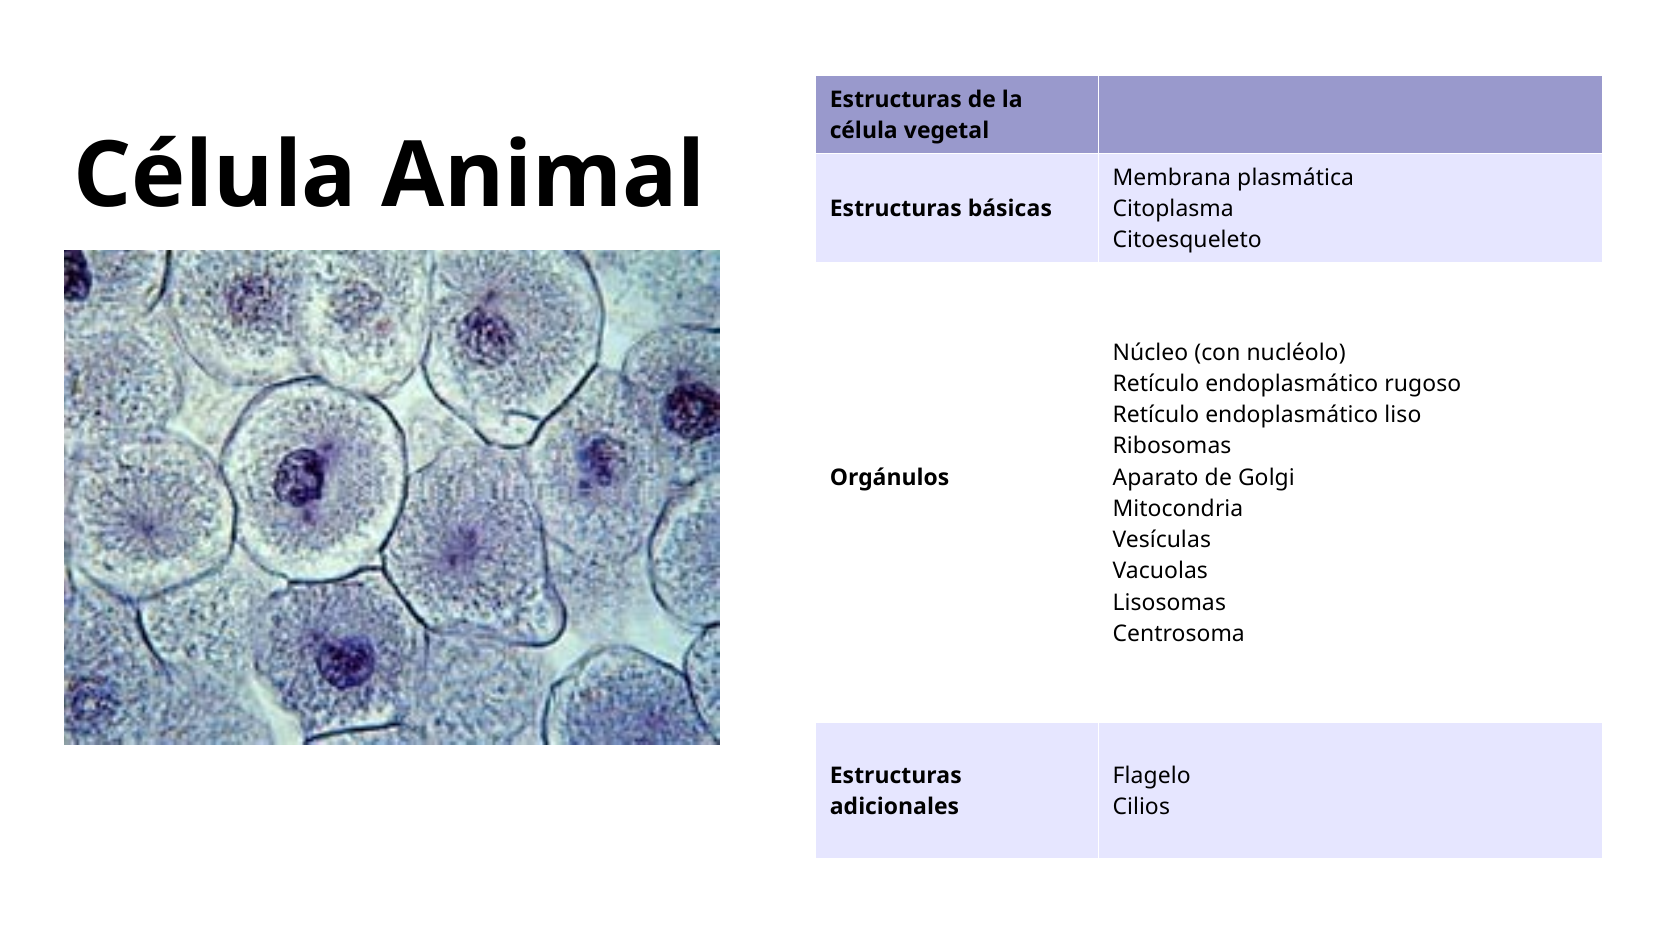

| Estructuras de la célula vegetal | |
| --- | --- |
| Estructuras básicas | Membrana plasmática Citoplasma Citoesqueleto |
| Orgánulos | Núcleo (con nucléolo) Retículo endoplasmático rugoso Retículo endoplasmático liso Ribosomas Aparato de Golgi Mitocondria Vesículas Vacuolas Lisosomas Centrosoma |
| Estructuras adicionales | Flagelo Cilios |
# Célula Animal